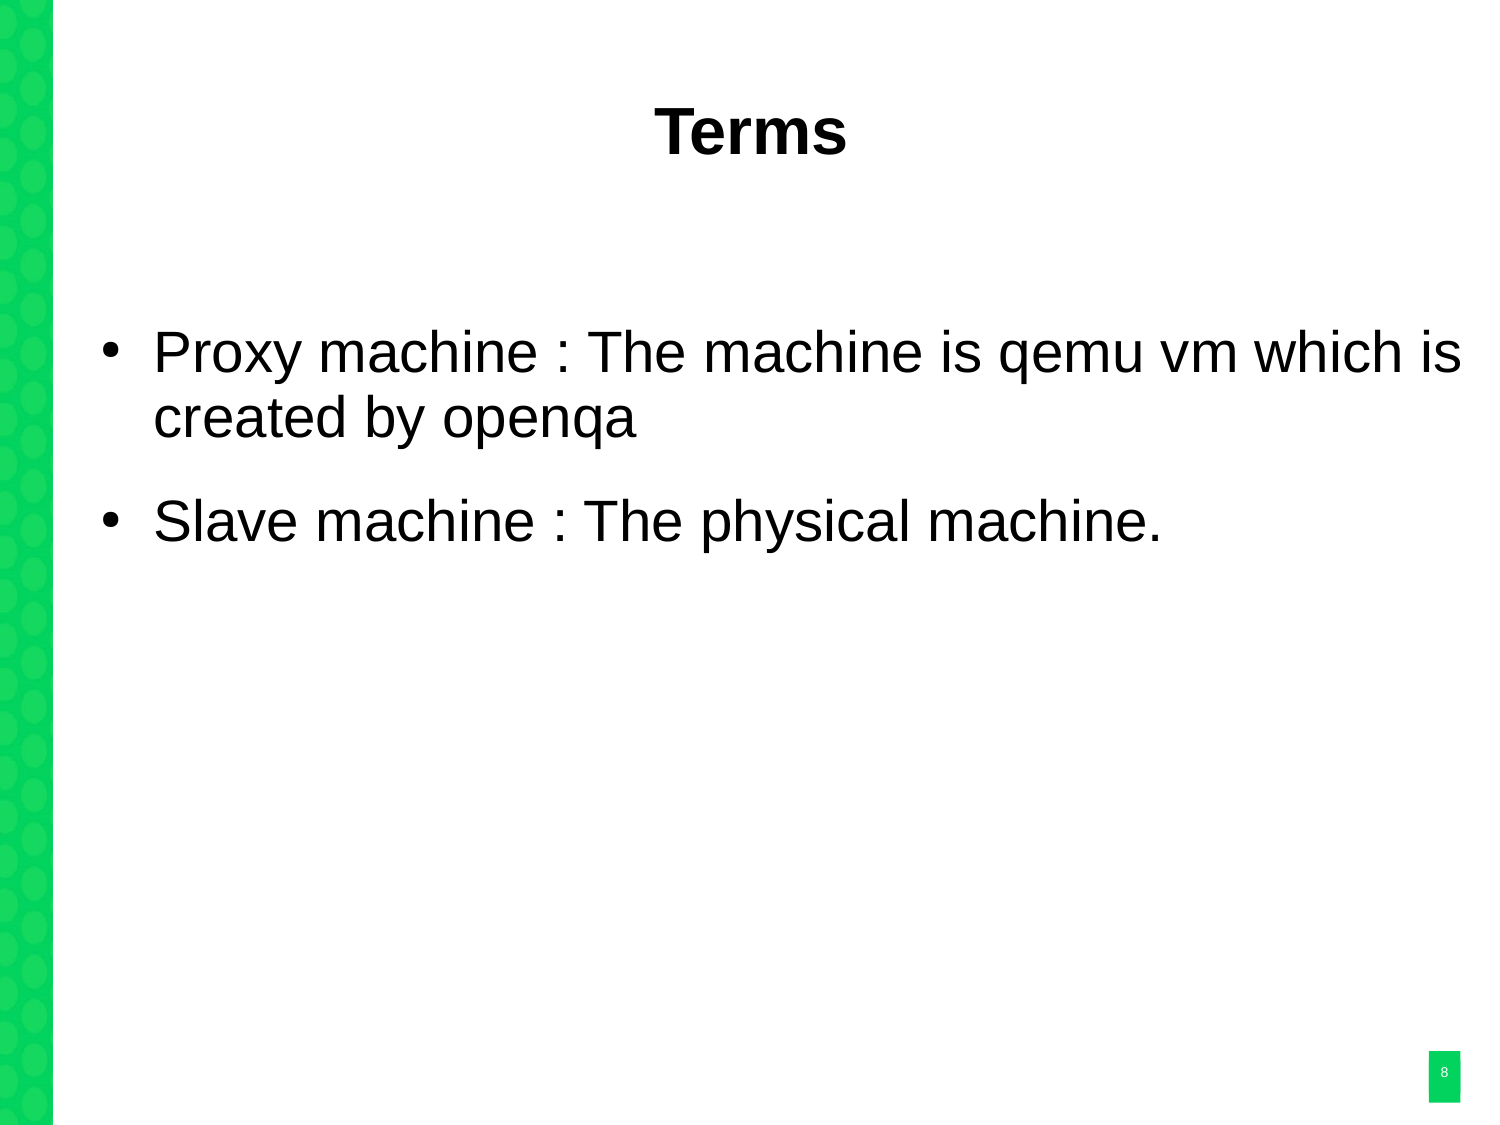

# Terms
Proxy machine : The machine is qemu vm which is created by openqa
Slave machine : The physical machine.